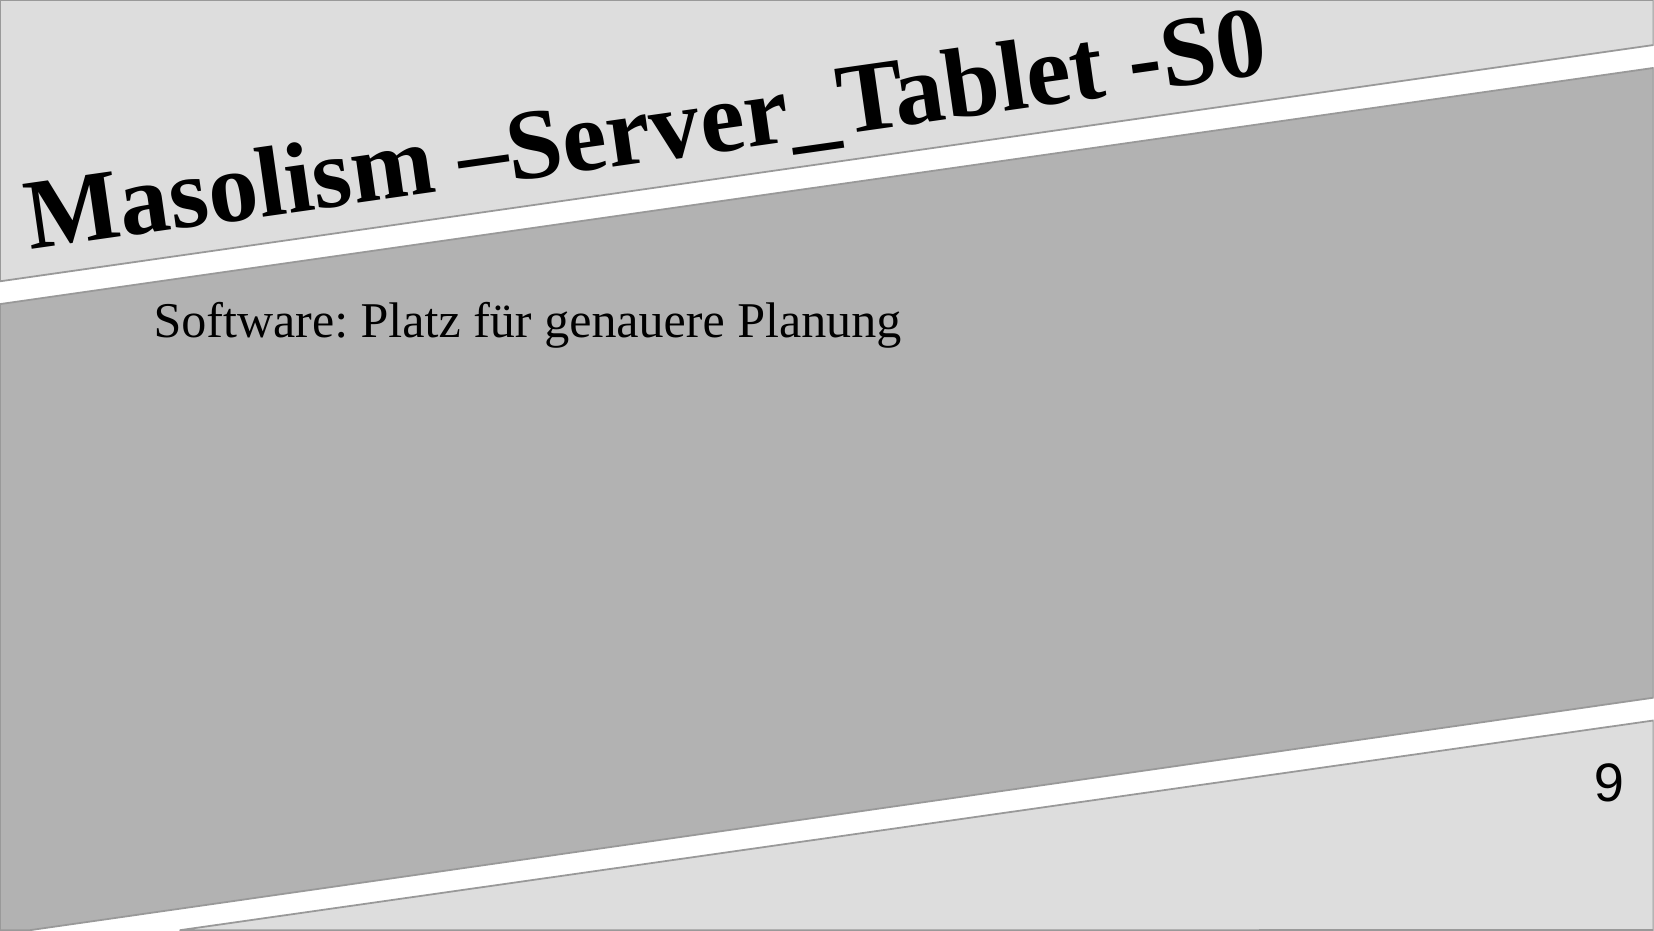

# Masolism –Server_Tablet -S0
Software: Platz für genauere Planung
9